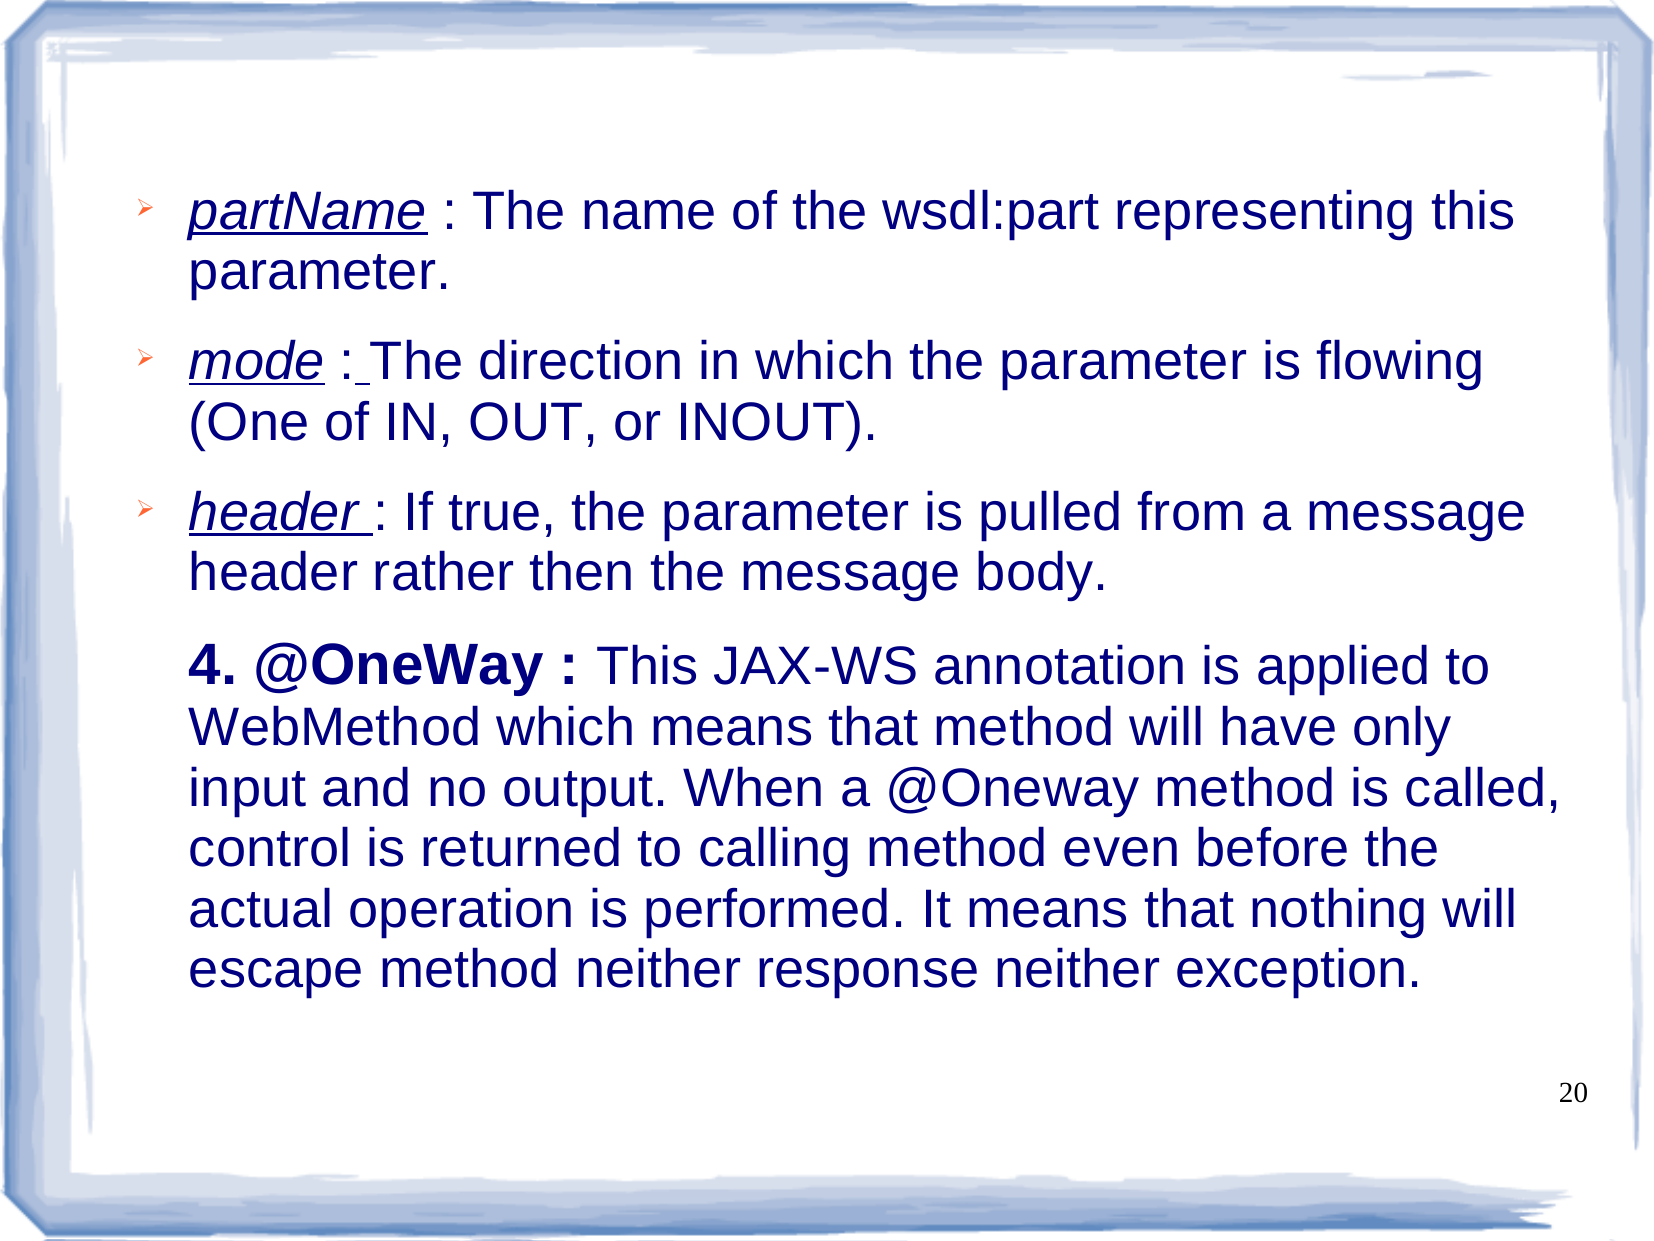

# partName : The name of the wsdl:part representing this parameter.
mode : The direction in which the parameter is flowing (One of IN, OUT, or INOUT).
header : If true, the parameter is pulled from a message header rather then the message body.
4. @OneWay : This JAX-WS annotation is applied to WebMethod which means that method will have only input and no output. When a @Oneway method is called, control is returned to calling method even before the actual operation is performed. It means that nothing will escape method neither response neither exception.
20